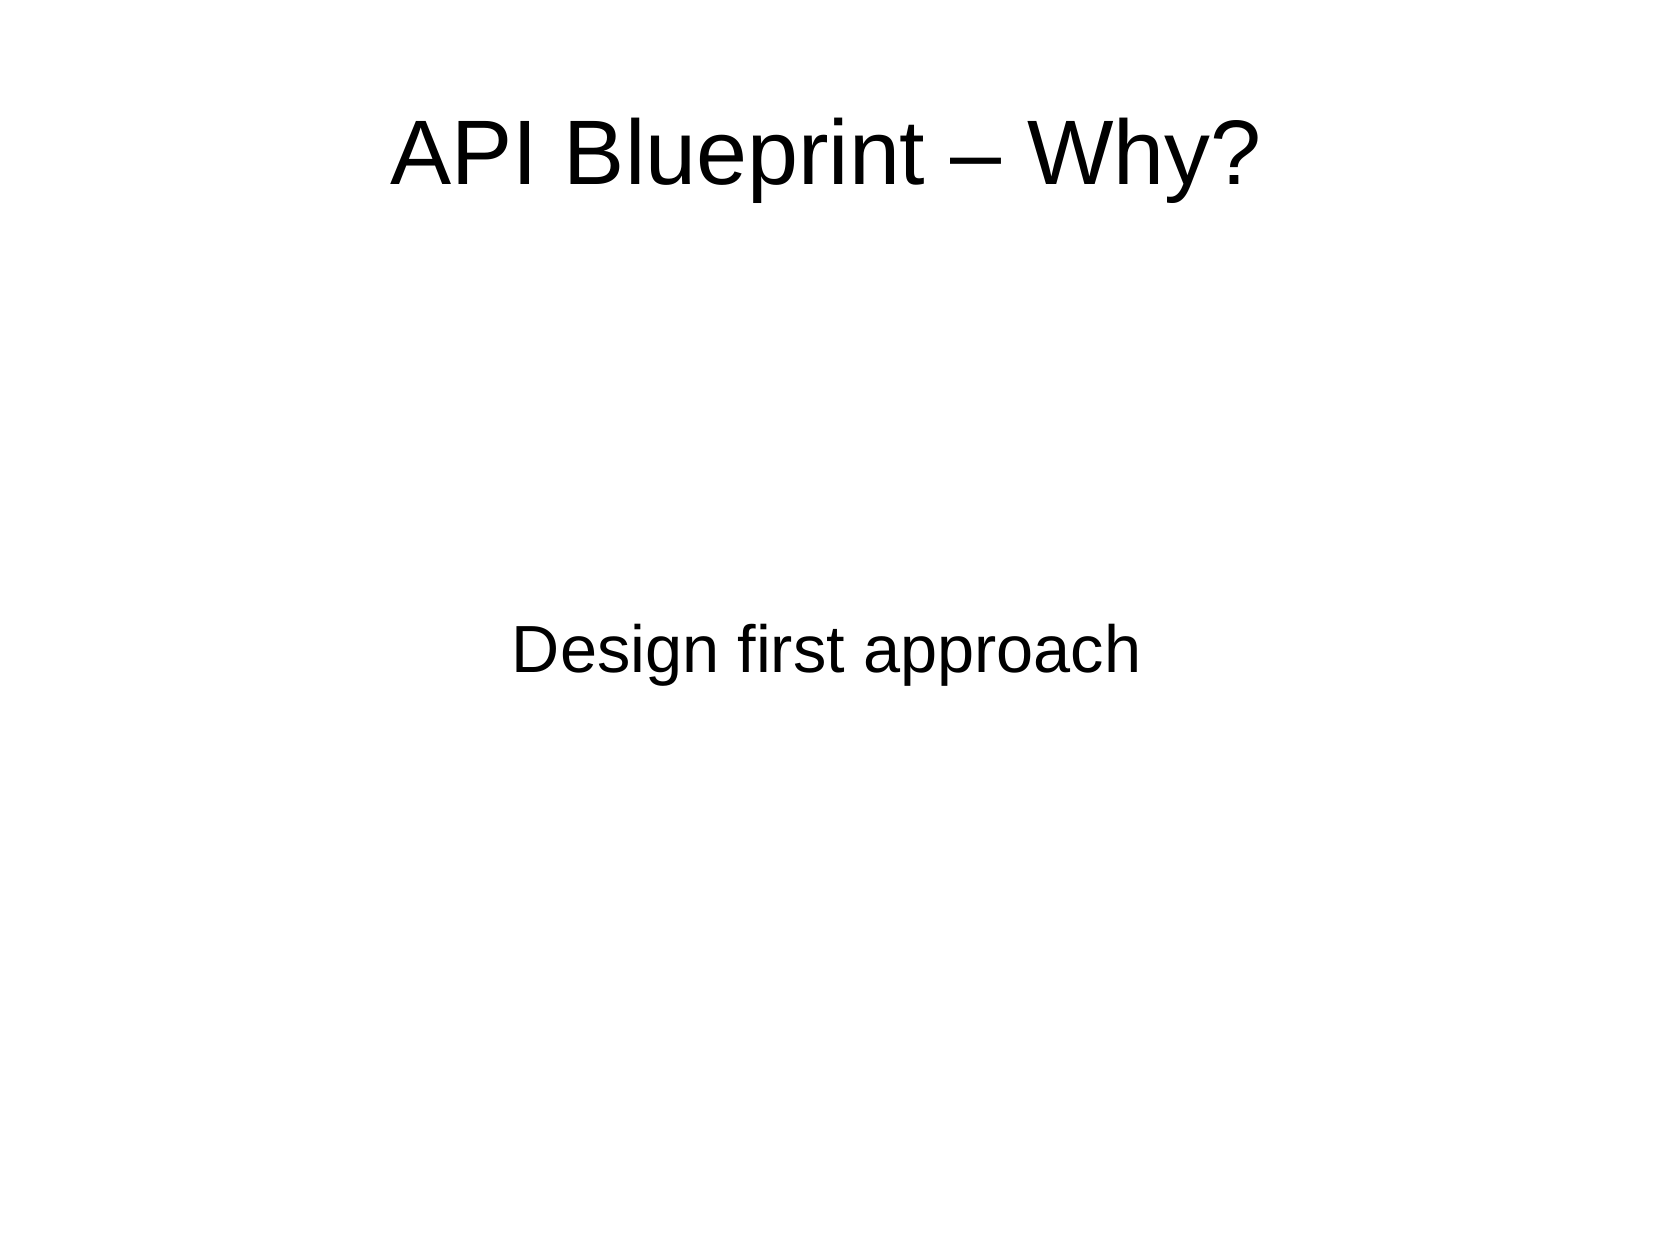

# API Blueprint – Why?
Design first approach